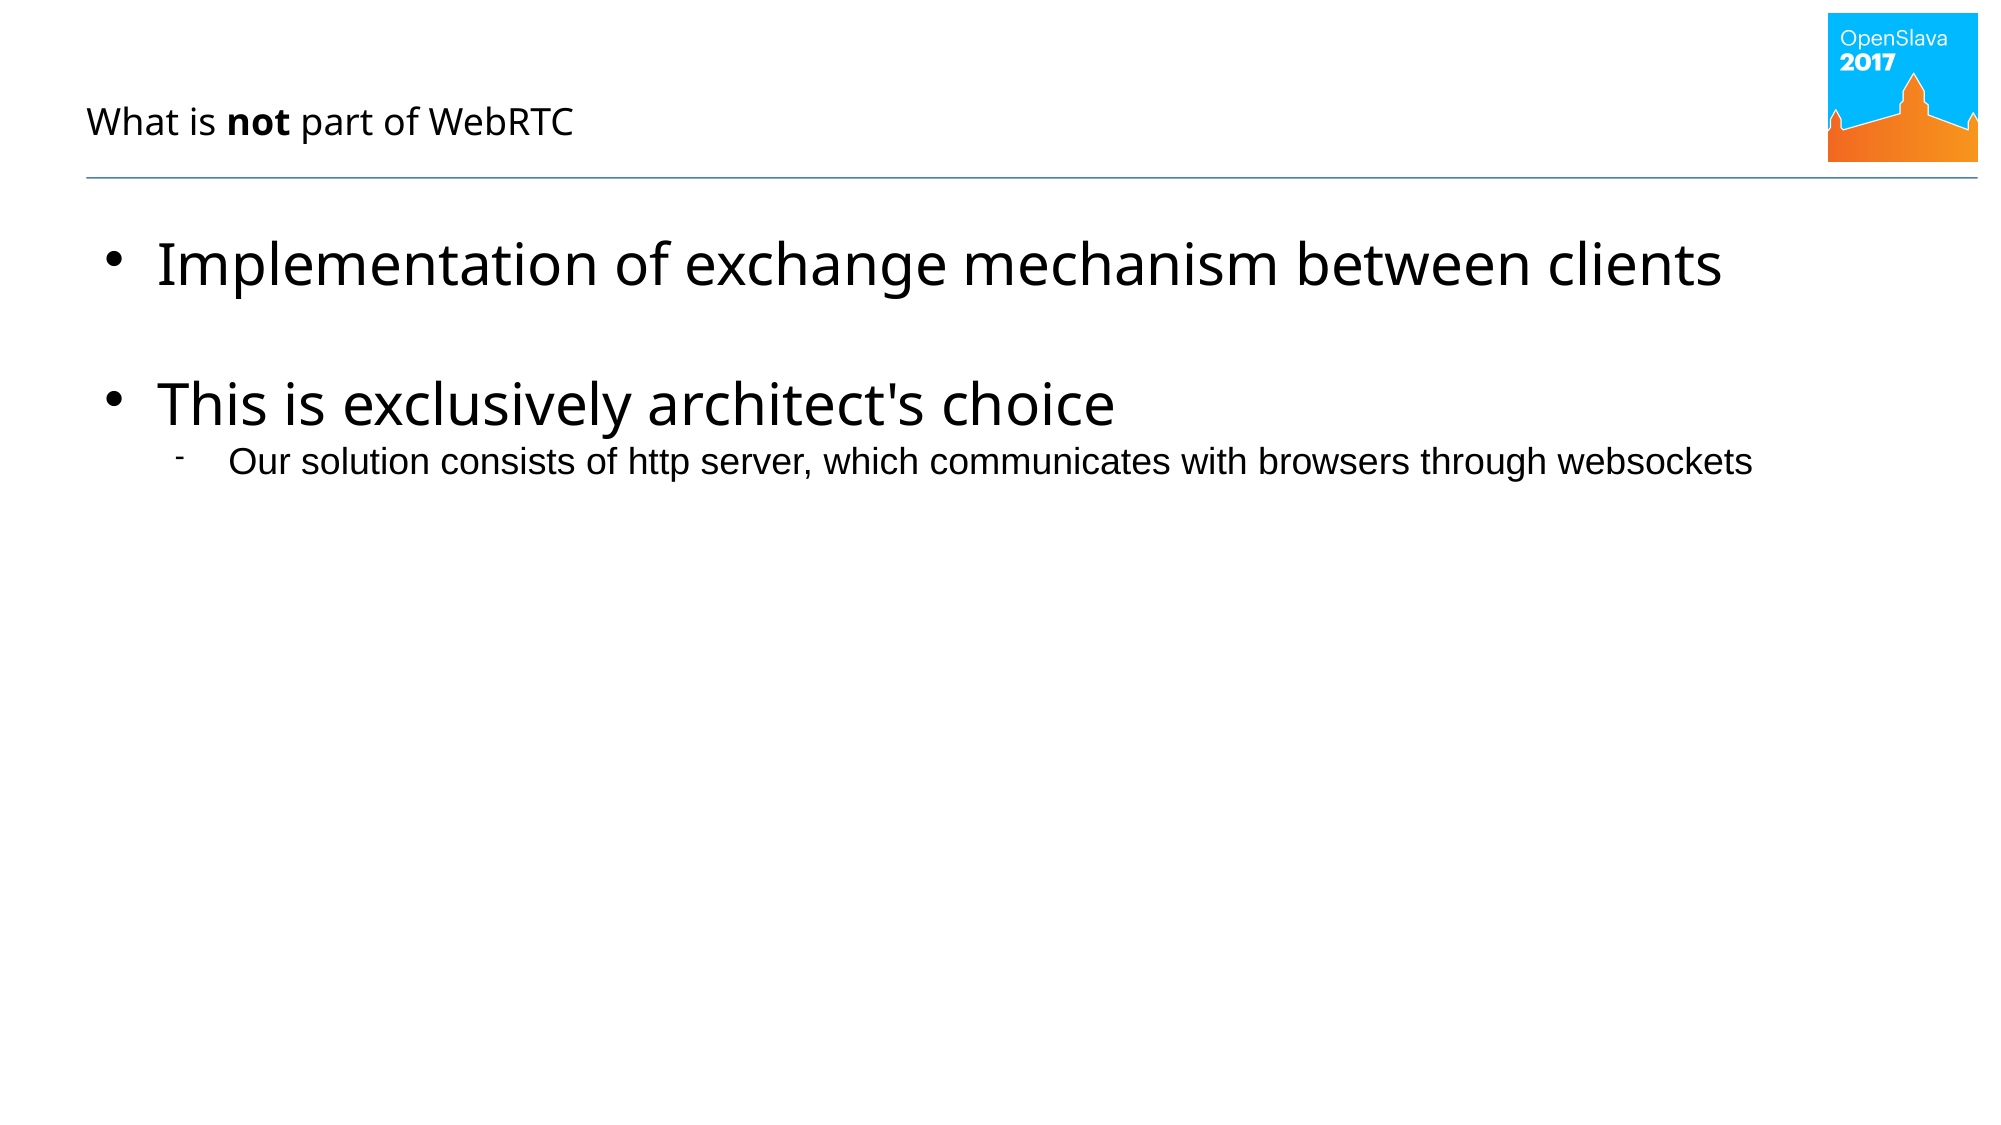

What is not part of WebRTC
Implementation of exchange mechanism between clients
This is exclusively architect's choice
Our solution consists of http server, which communicates with browsers through websockets